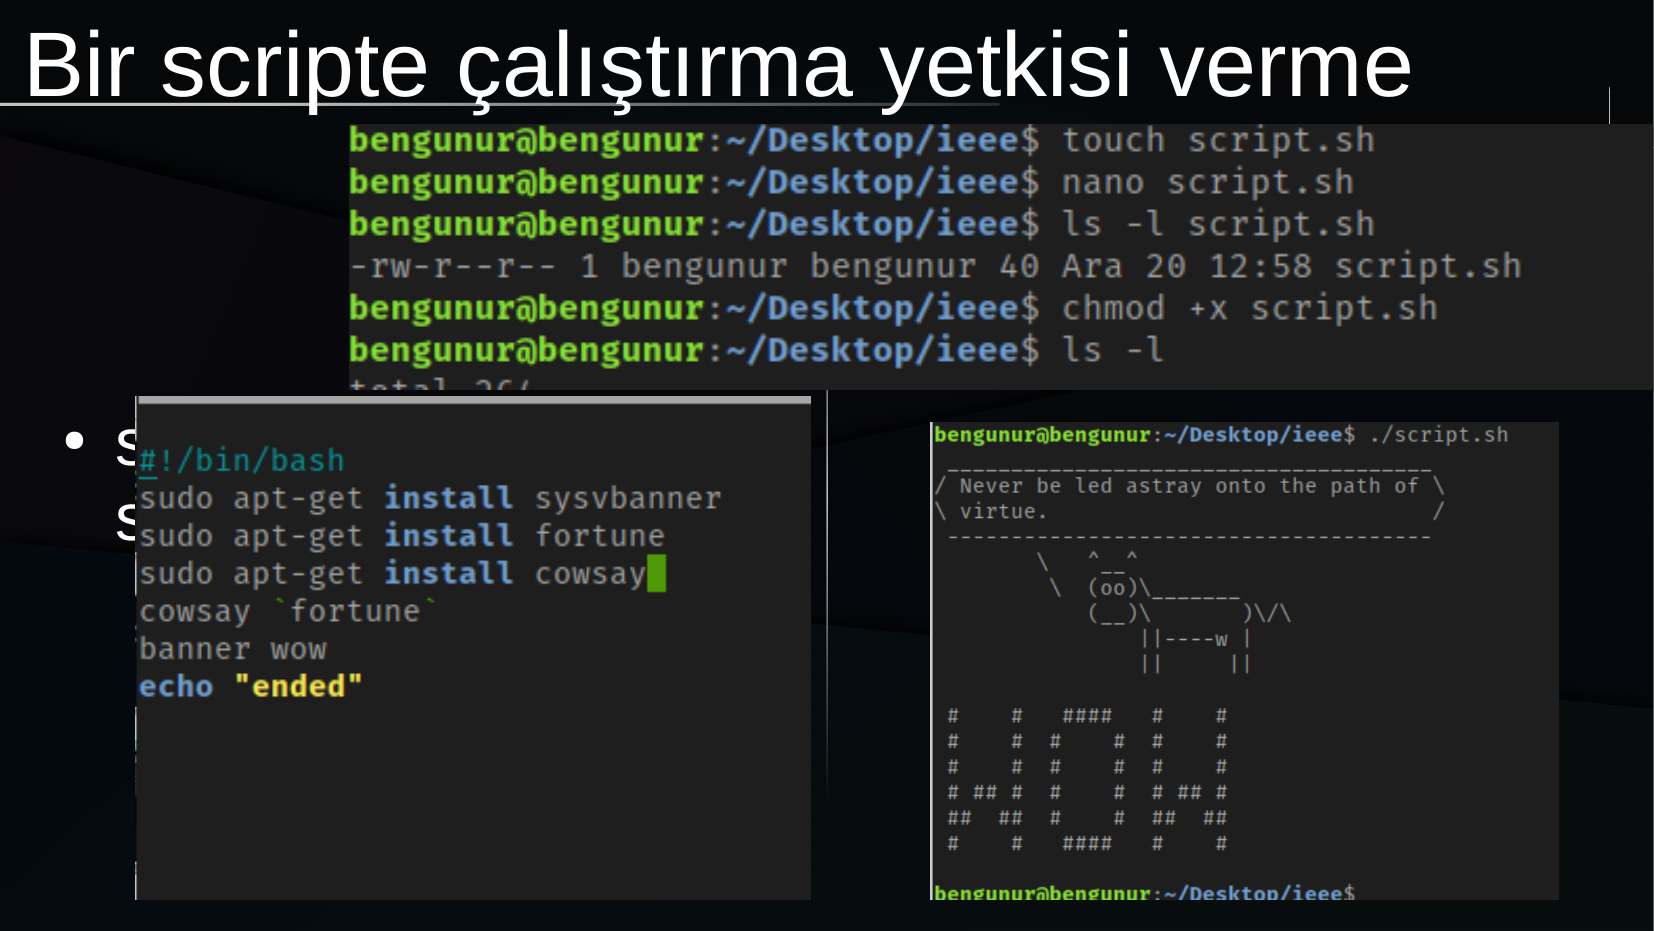

# Bir scripte çalıştırma yetkisi verme
sudo apt-get install sysvbanner